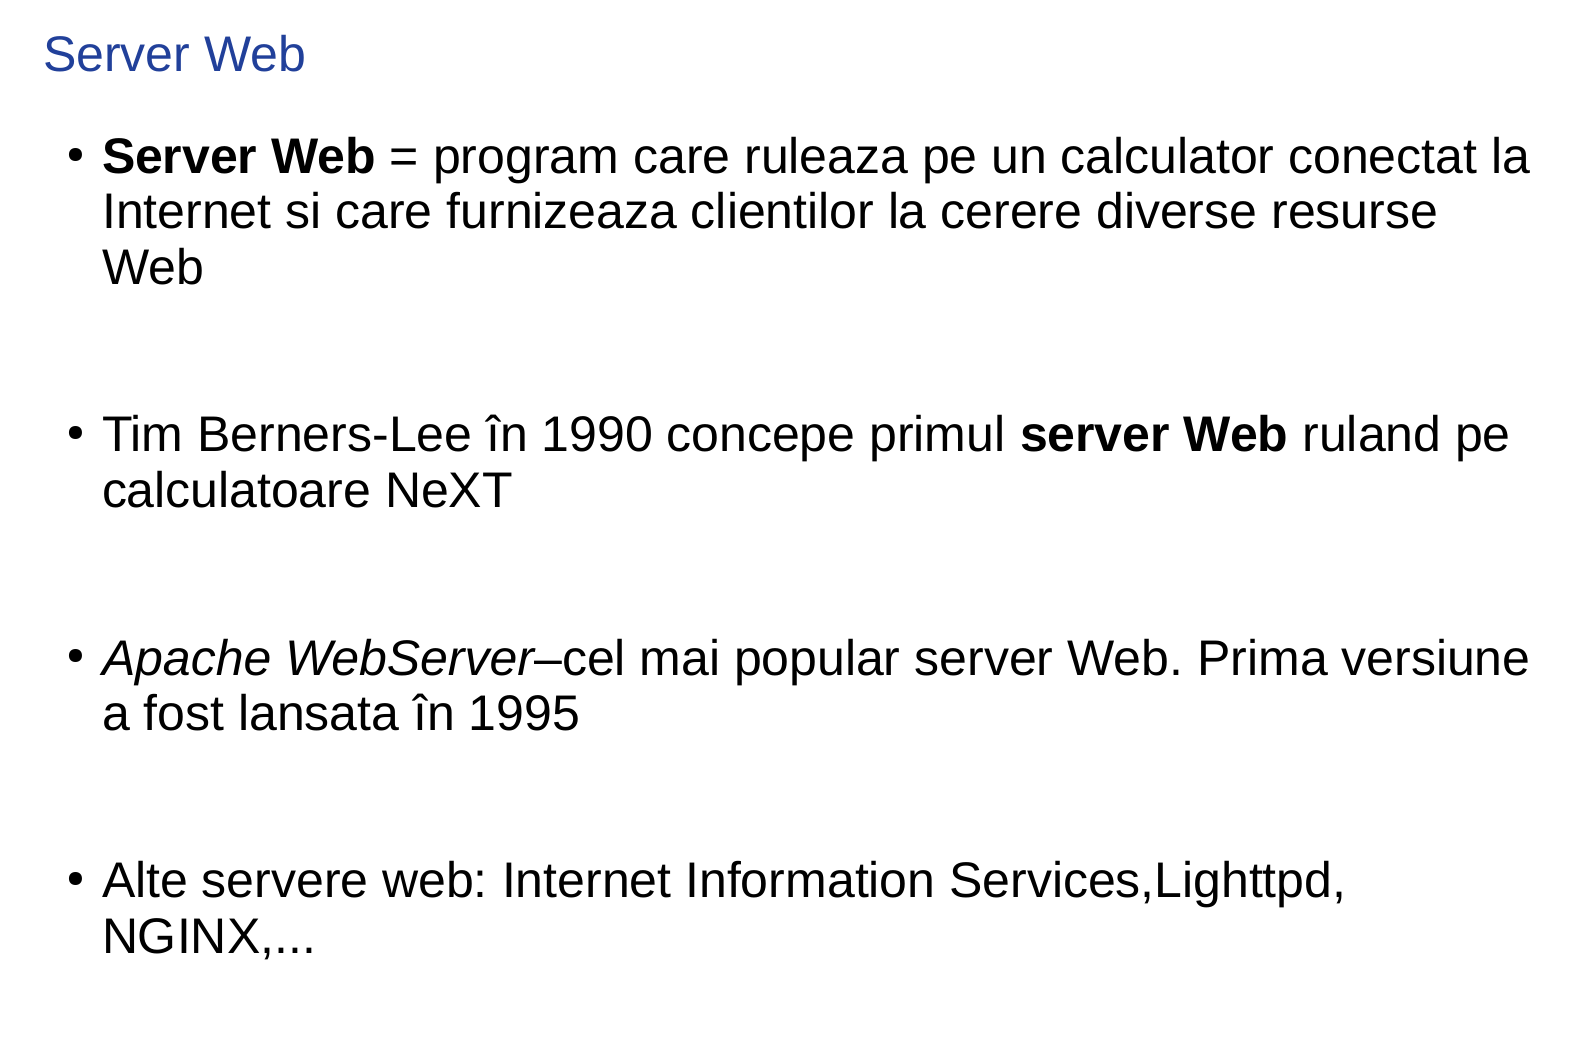

# Server Web
Server Web = program care ruleaza pe un calculator conectat la Internet si care furnizeaza clientilor la cerere diverse resurse Web
Tim Berners-Lee în 1990 concepe primul server Web ruland pe calculatoare NeXT
Apache WebServer–cel mai popular server Web. Prima versiune a fost lansata în 1995
Alte servere web: Internet Information Services,Lighttpd, NGINX,...